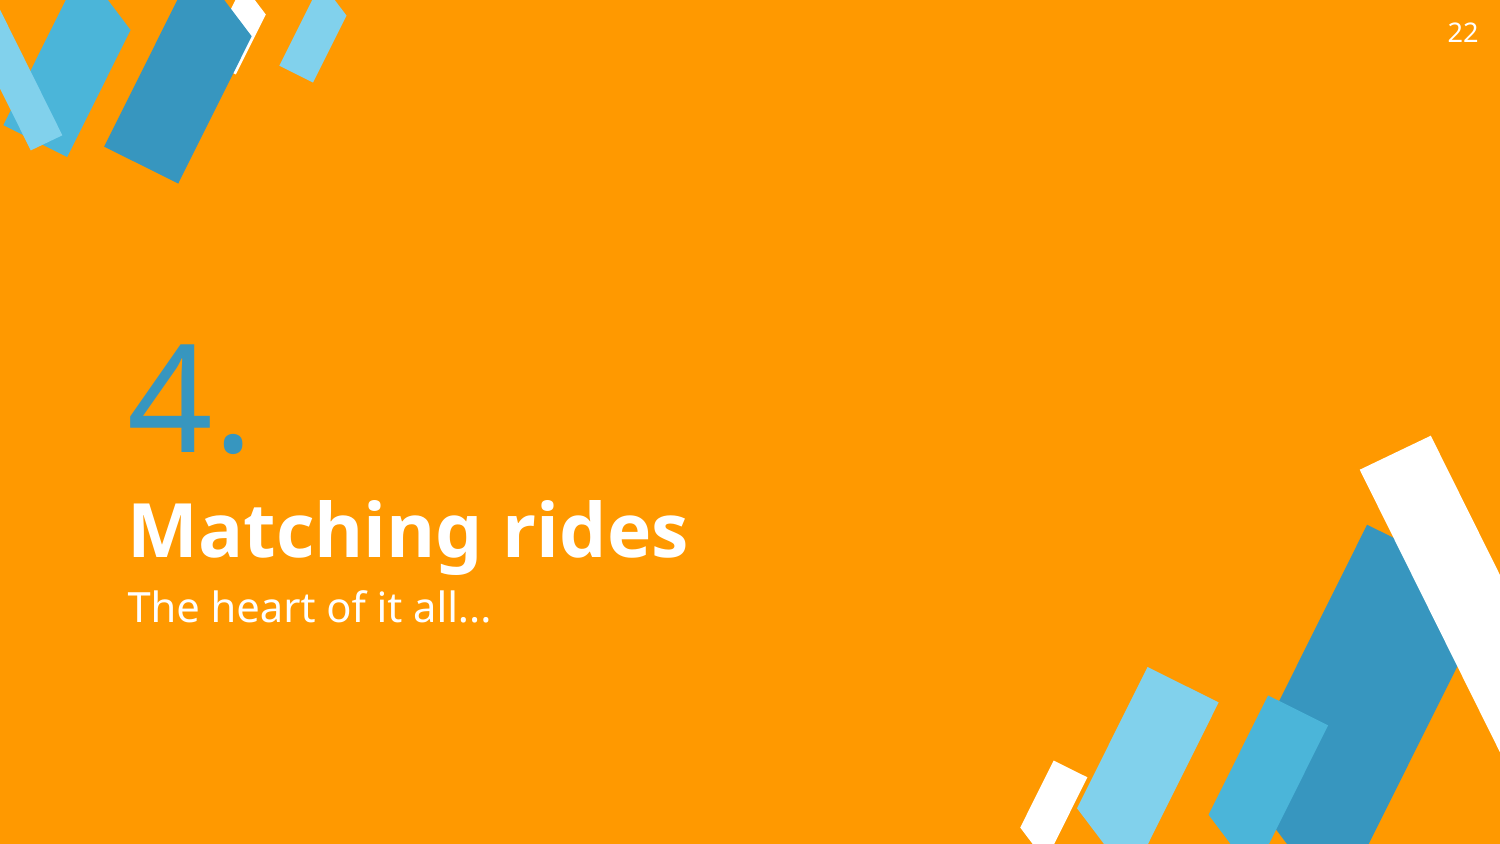

# 4. Matching rides
The heart of it all...